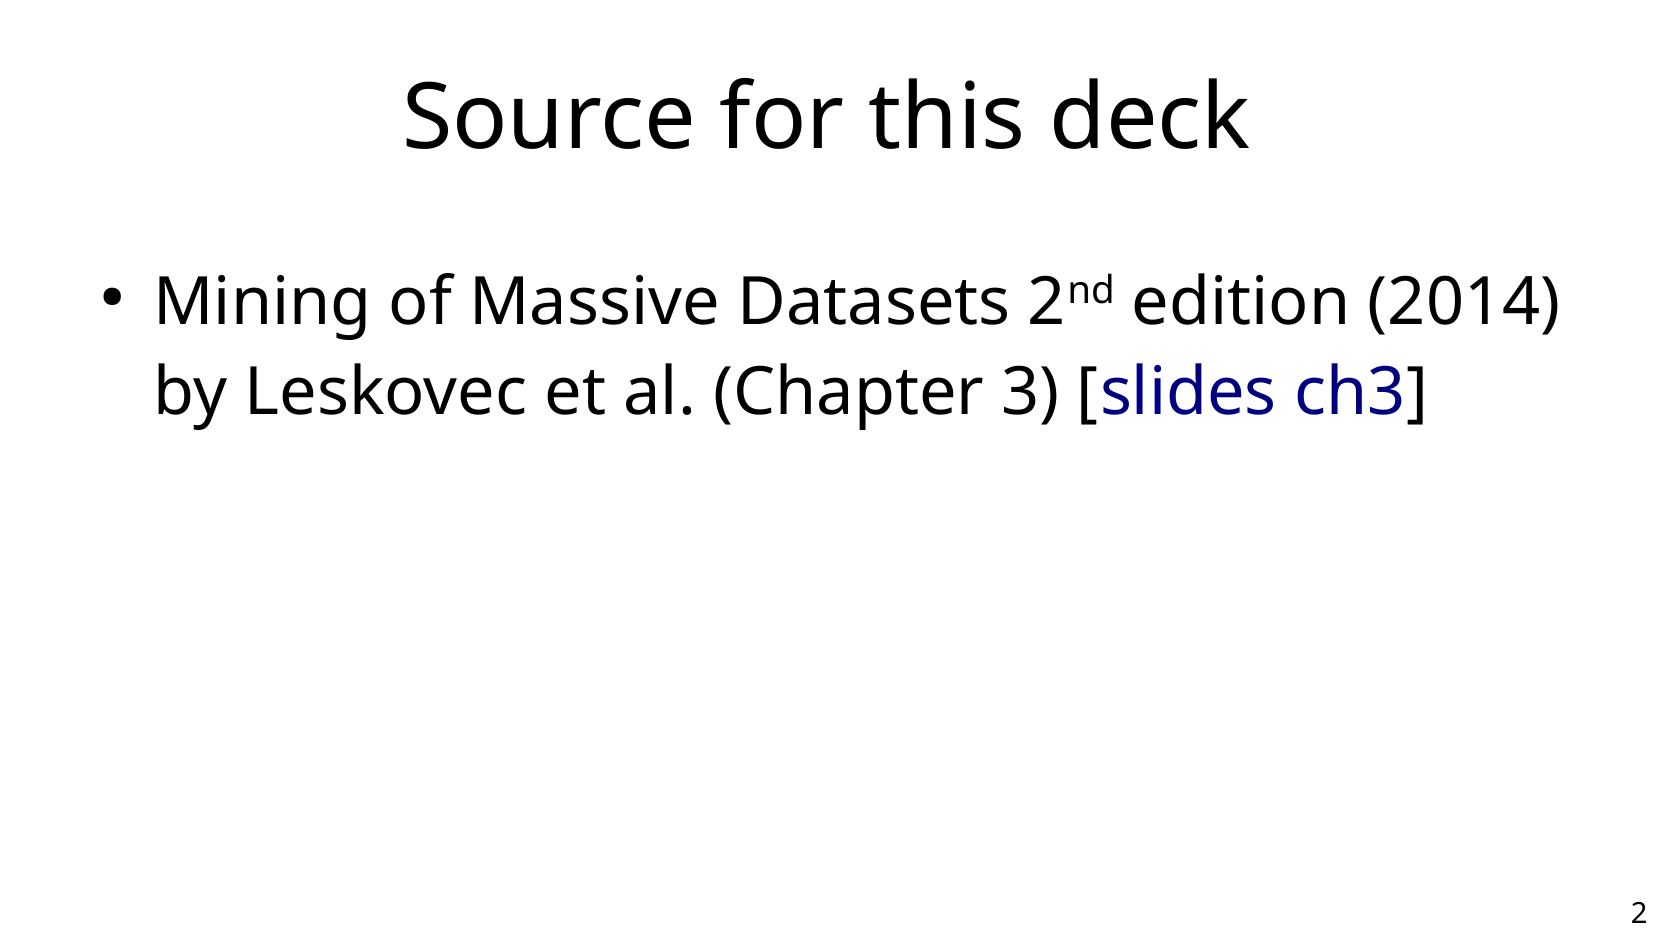

# Source for this deck
Mining of Massive Datasets 2nd edition (2014) by Leskovec et al. (Chapter 3) [slides ch3]
2